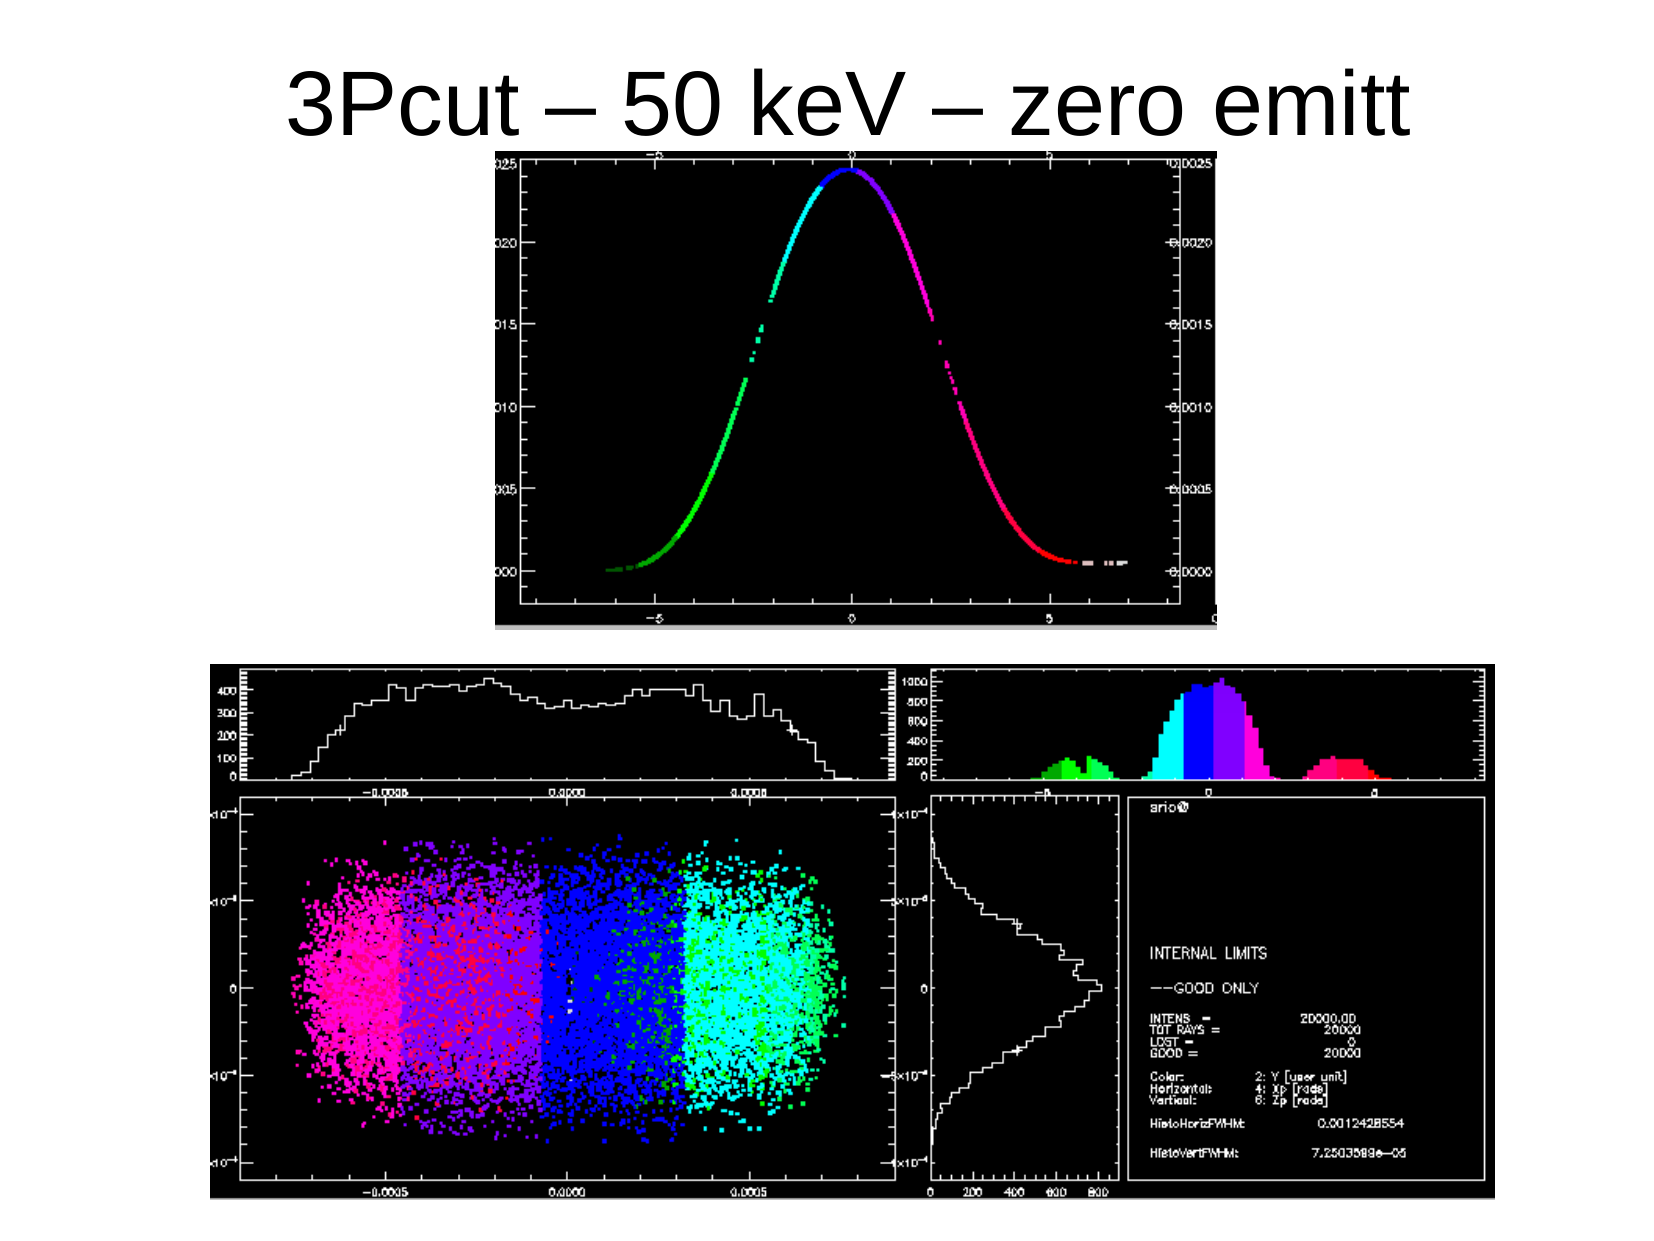

# 3Pcut – 50 keV – zero emitt